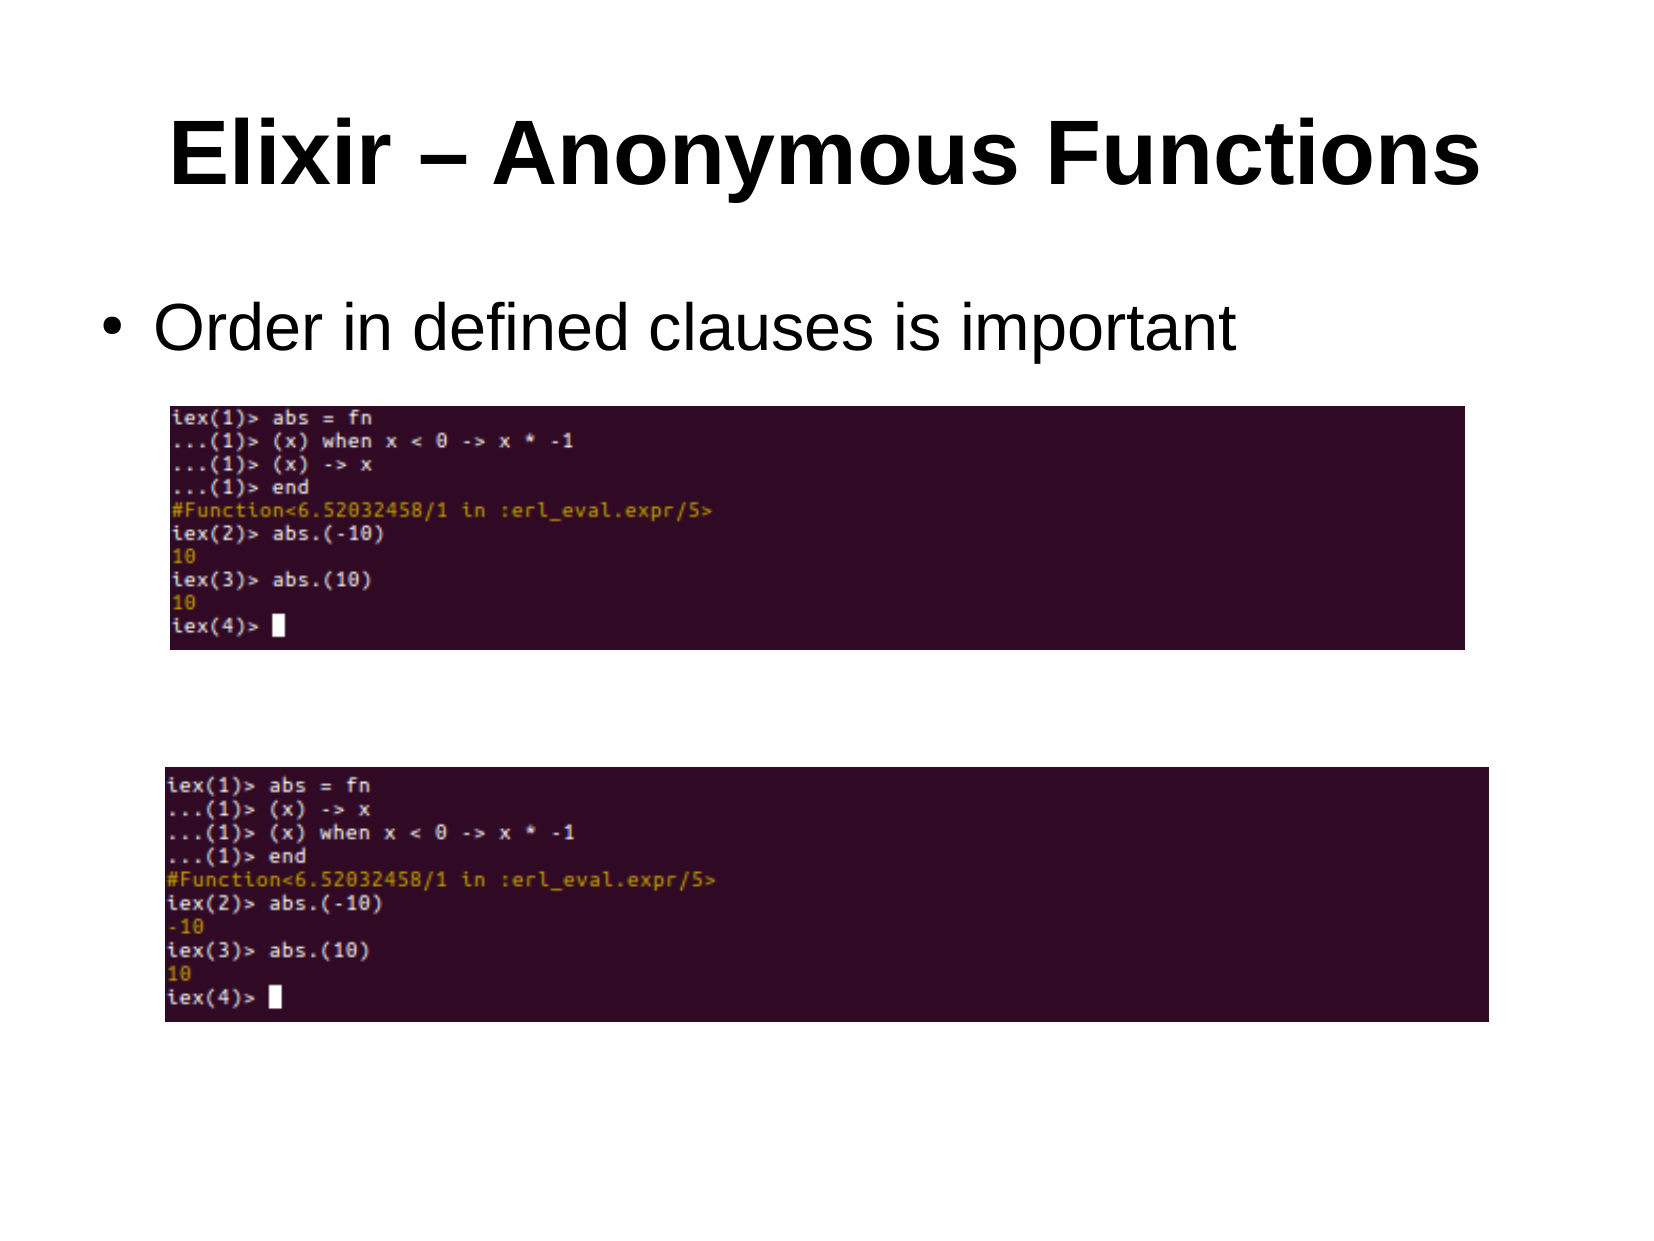

# Elixir – Anonymous Functions
Order in defined clauses is important